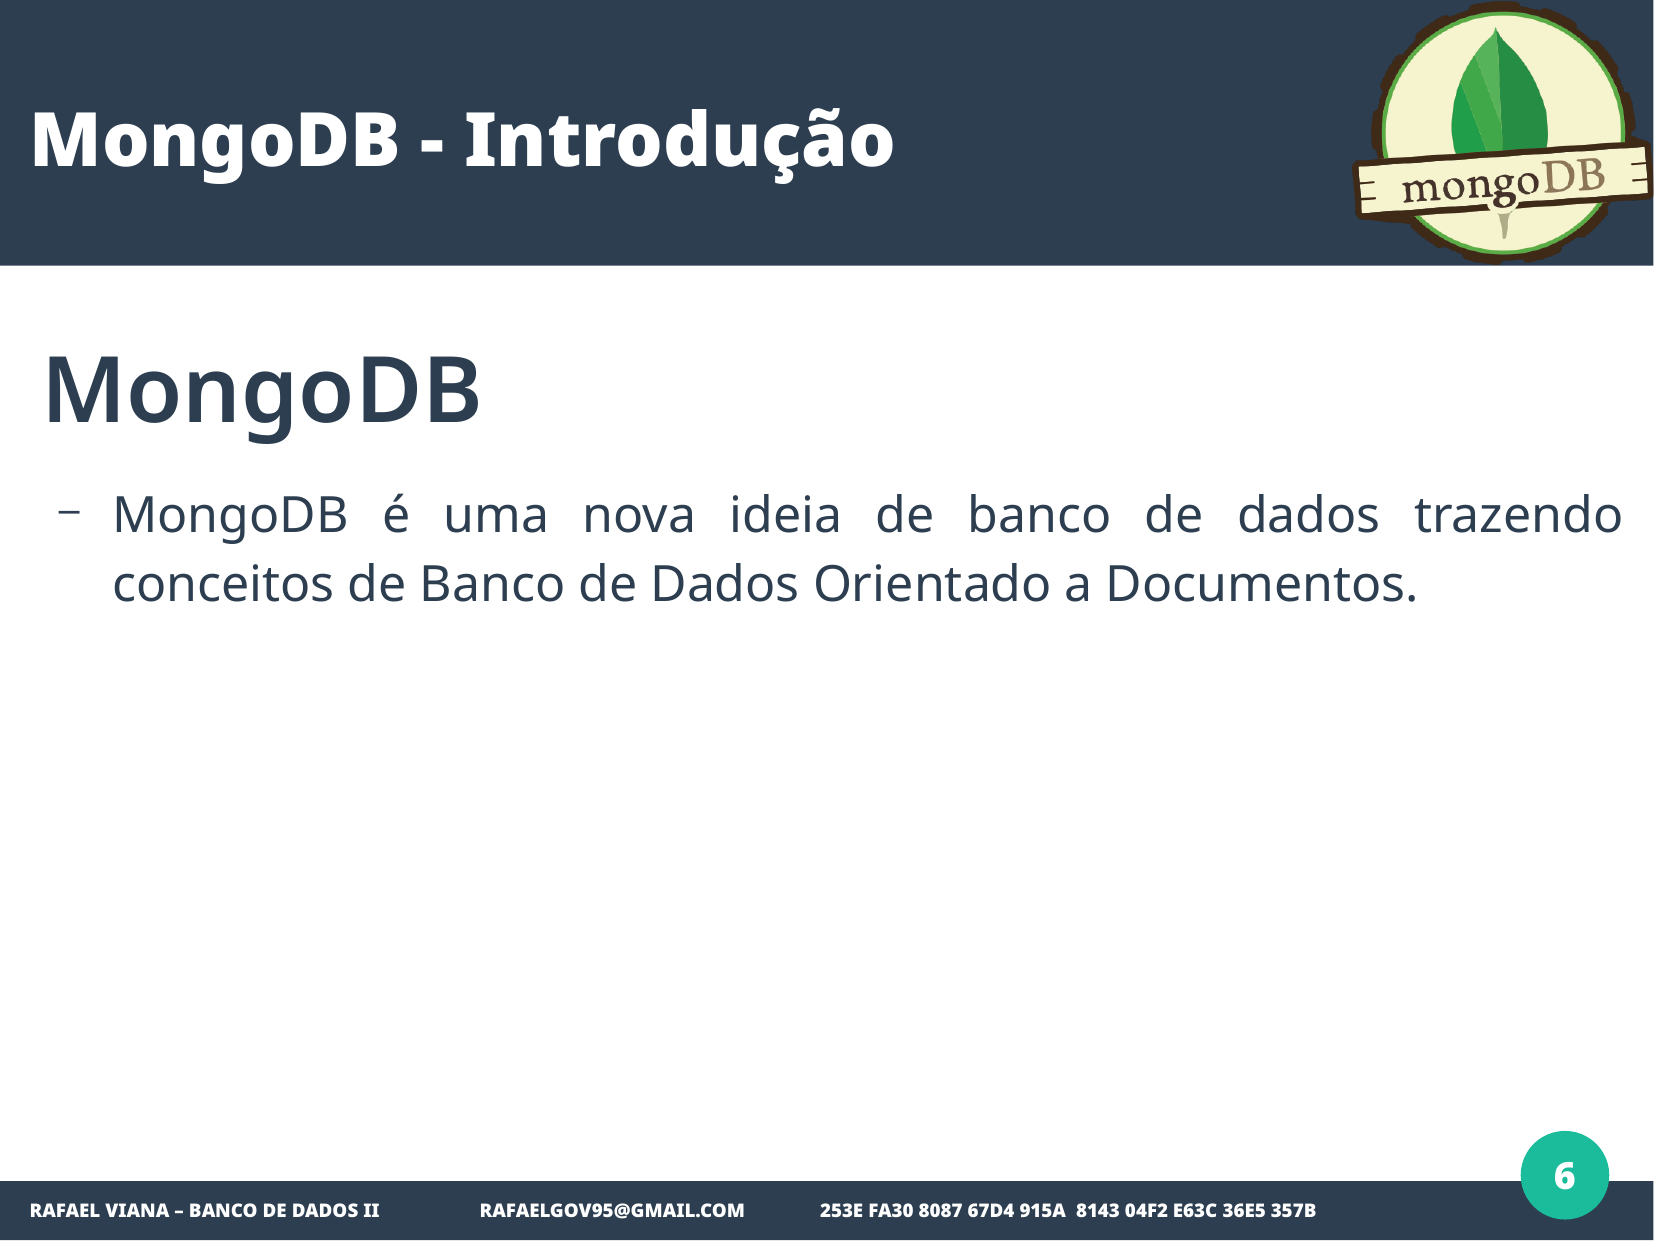

# MongoDB - Introdução
MongoDB
MongoDB é uma nova ideia de banco de dados trazendo conceitos de Banco de Dados Orientado a Documentos.
6
RAFAEL VIANA – BANCO DE DADOS II RAFAELGOV95@GMAIL.COM 253E FA30 8087 67D4 915A 8143 04F2 E63C 36E5 357B